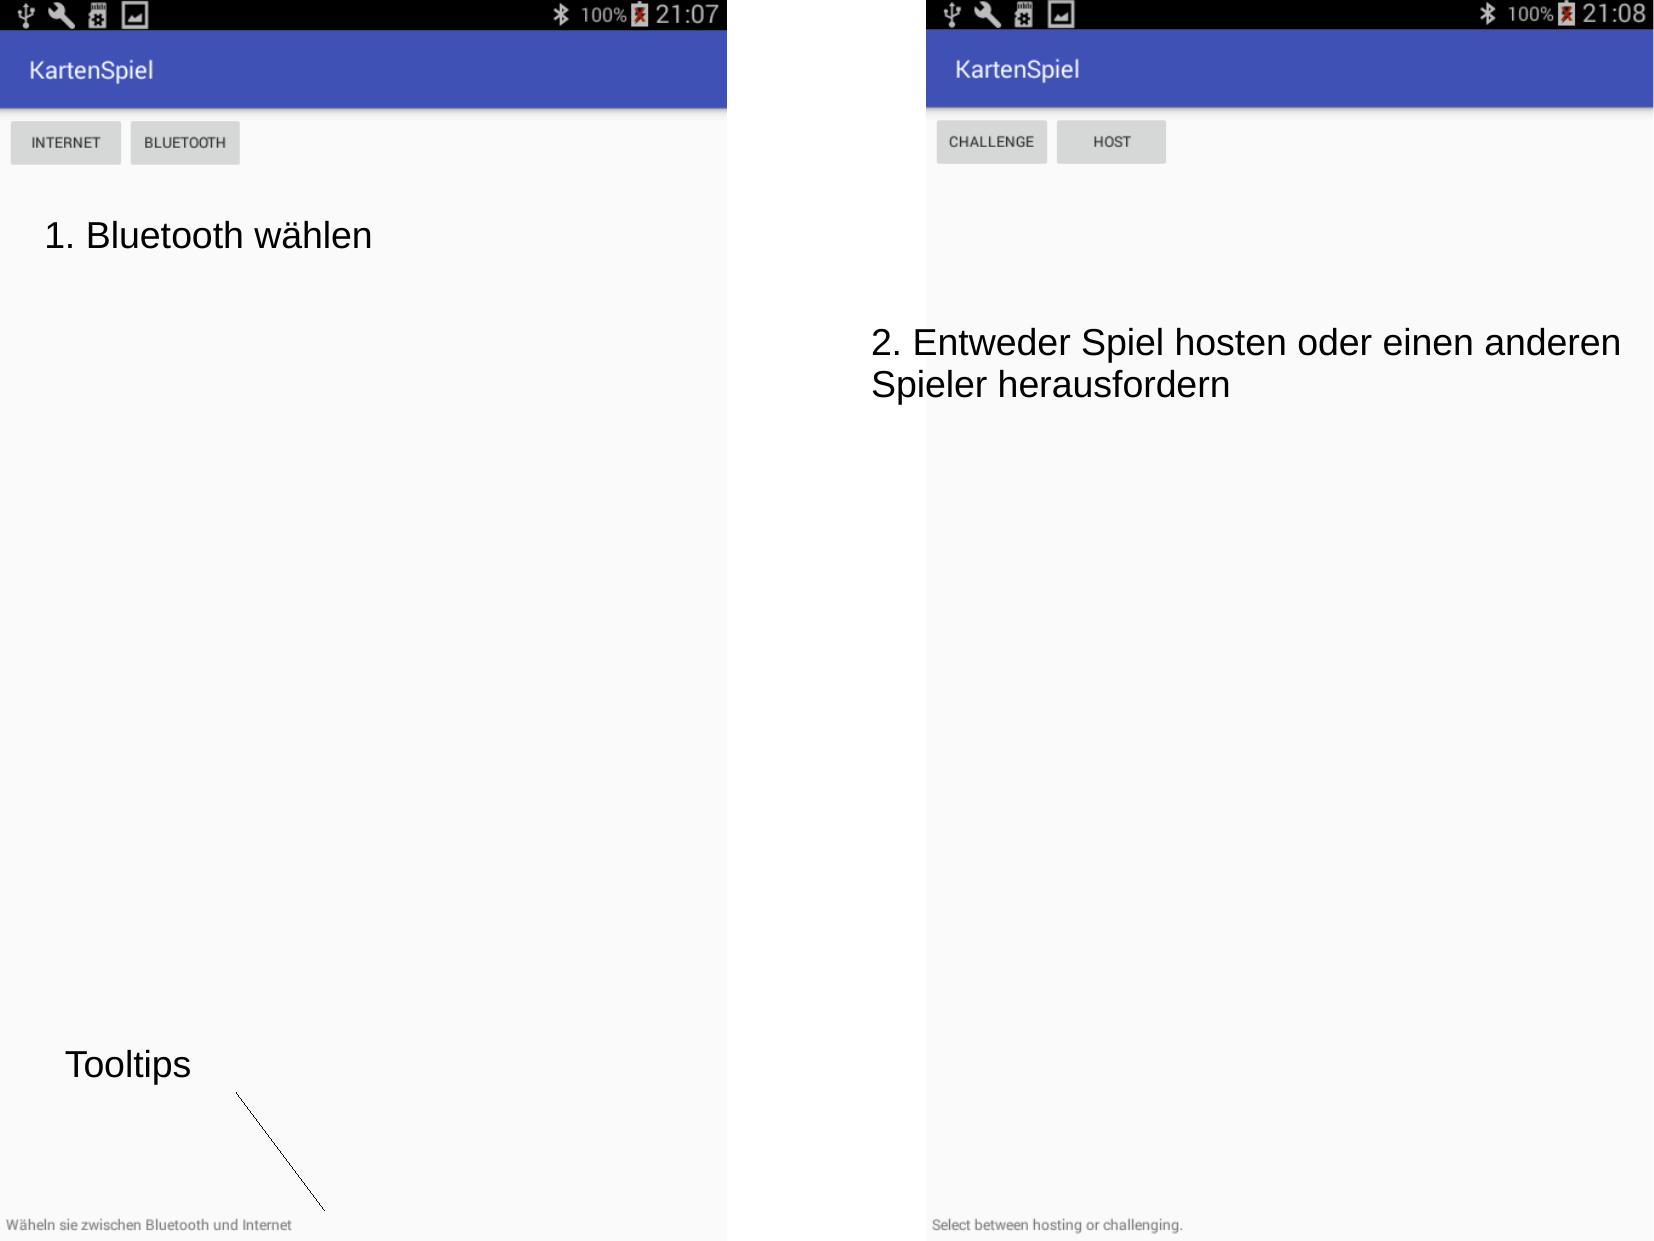

1. Bluetooth wählen
2. Entweder Spiel hosten oder einen anderen
Spieler herausfordern
Tooltips